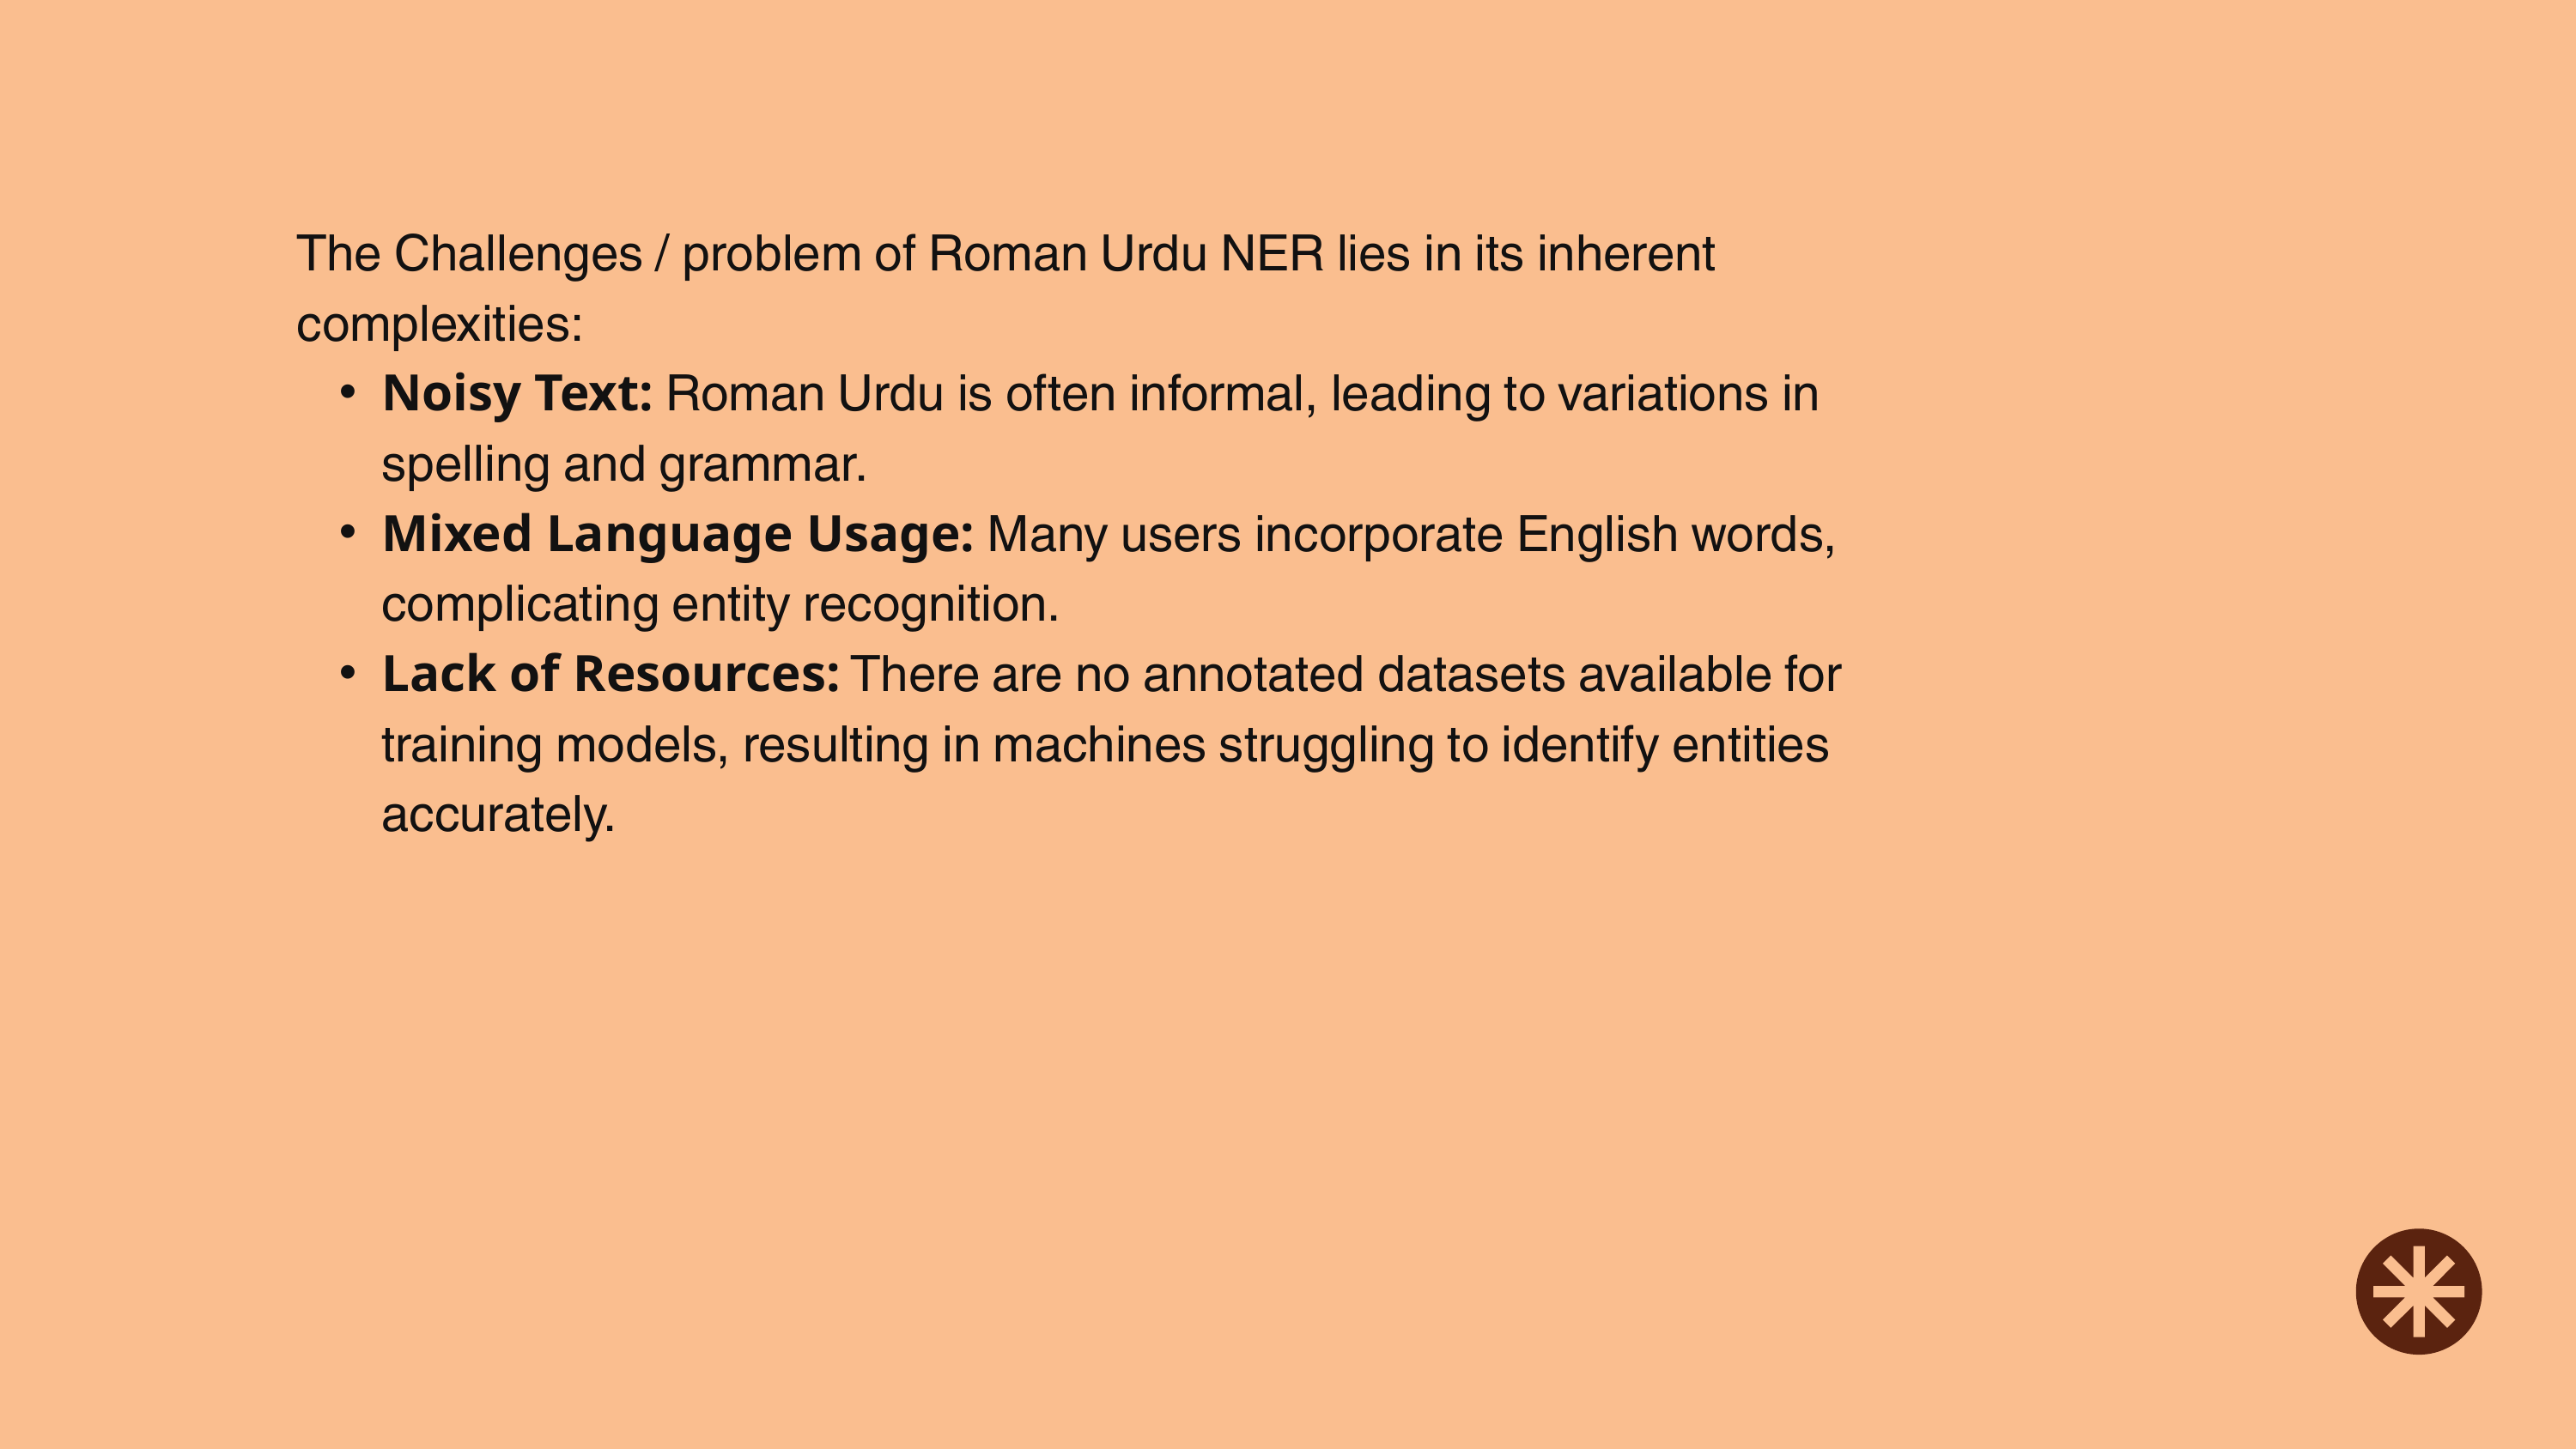

The Challenges / problem of Roman Urdu NER lies in its inherent complexities:
Noisy Text: Roman Urdu is often informal, leading to variations in spelling and grammar.
Mixed Language Usage: Many users incorporate English words, complicating entity recognition.
Lack of Resources: There are no annotated datasets available for training models, resulting in machines struggling to identify entities accurately.